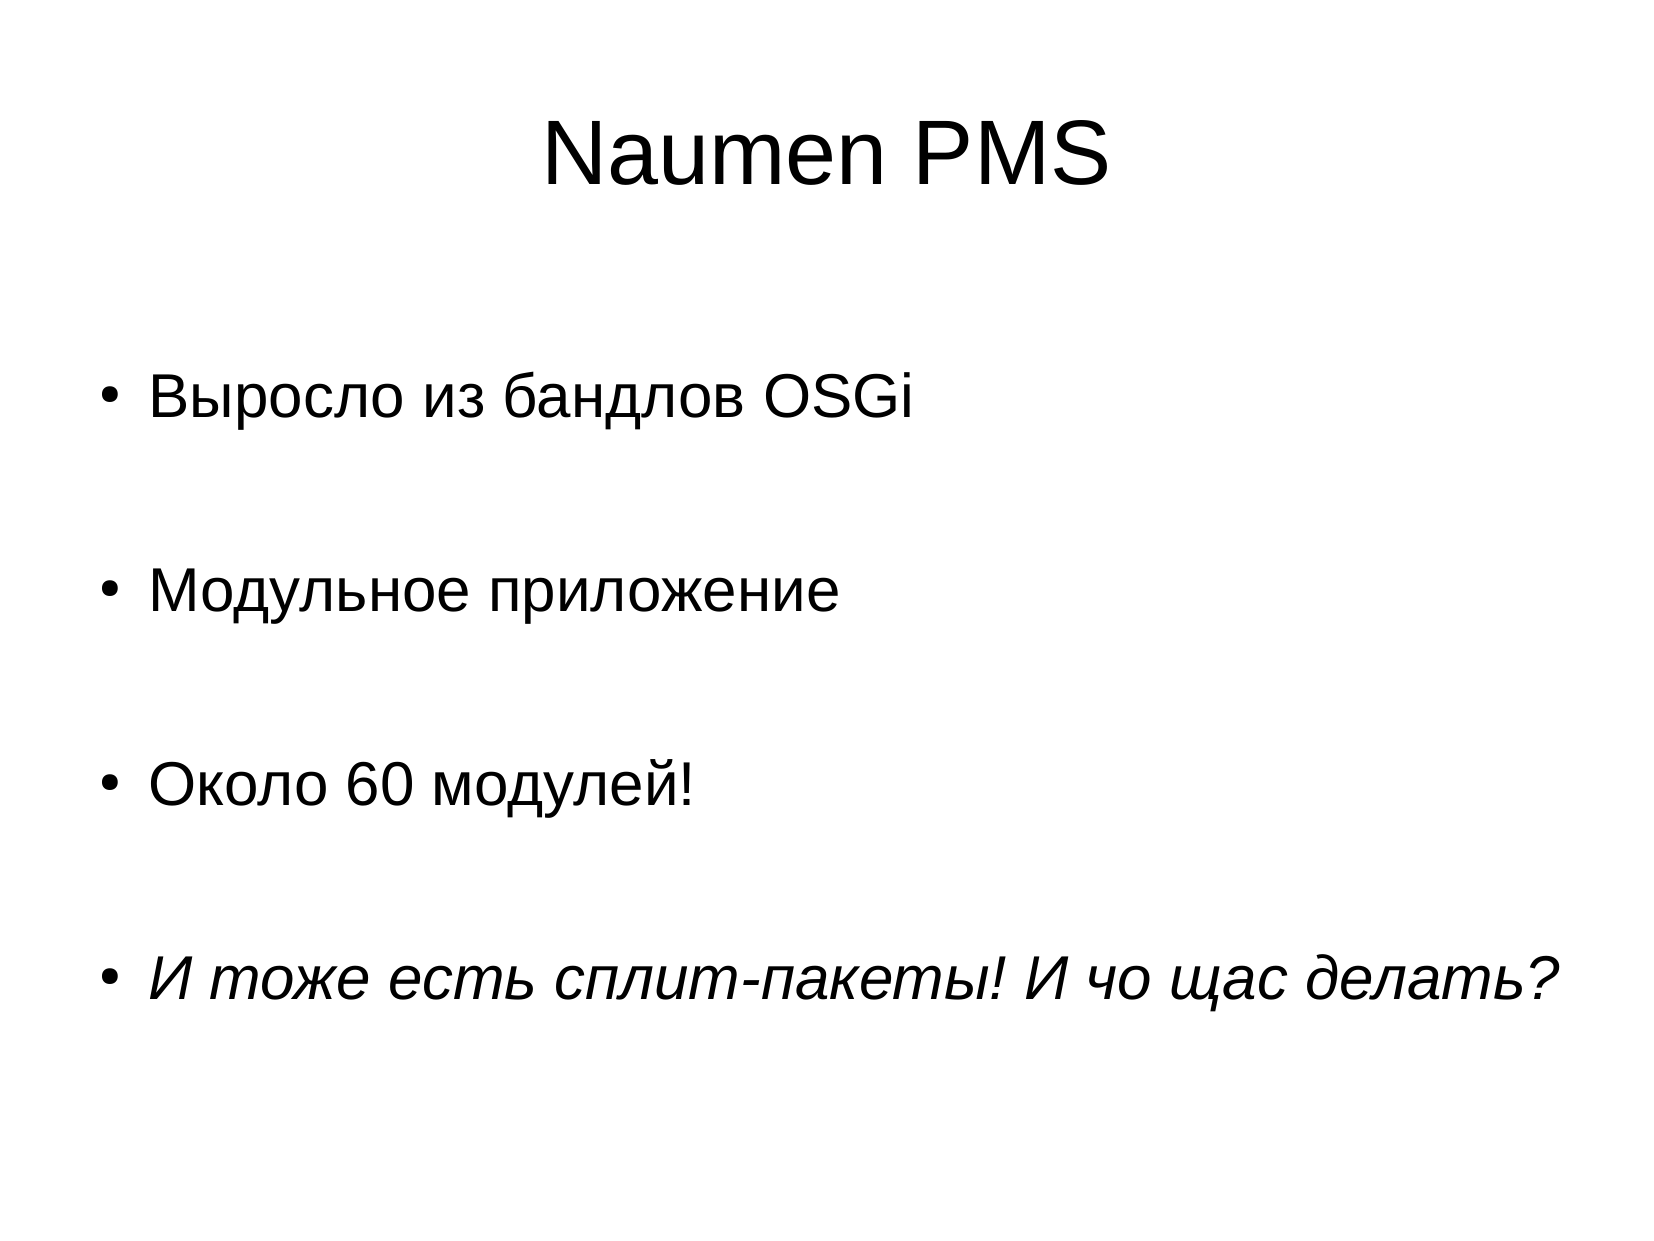

# Naumen PMS
Выросло из бандлов OSGi
Модульное приложение
Около 60 модулей!
И тоже есть сплит-пакеты! И чо щас делать?